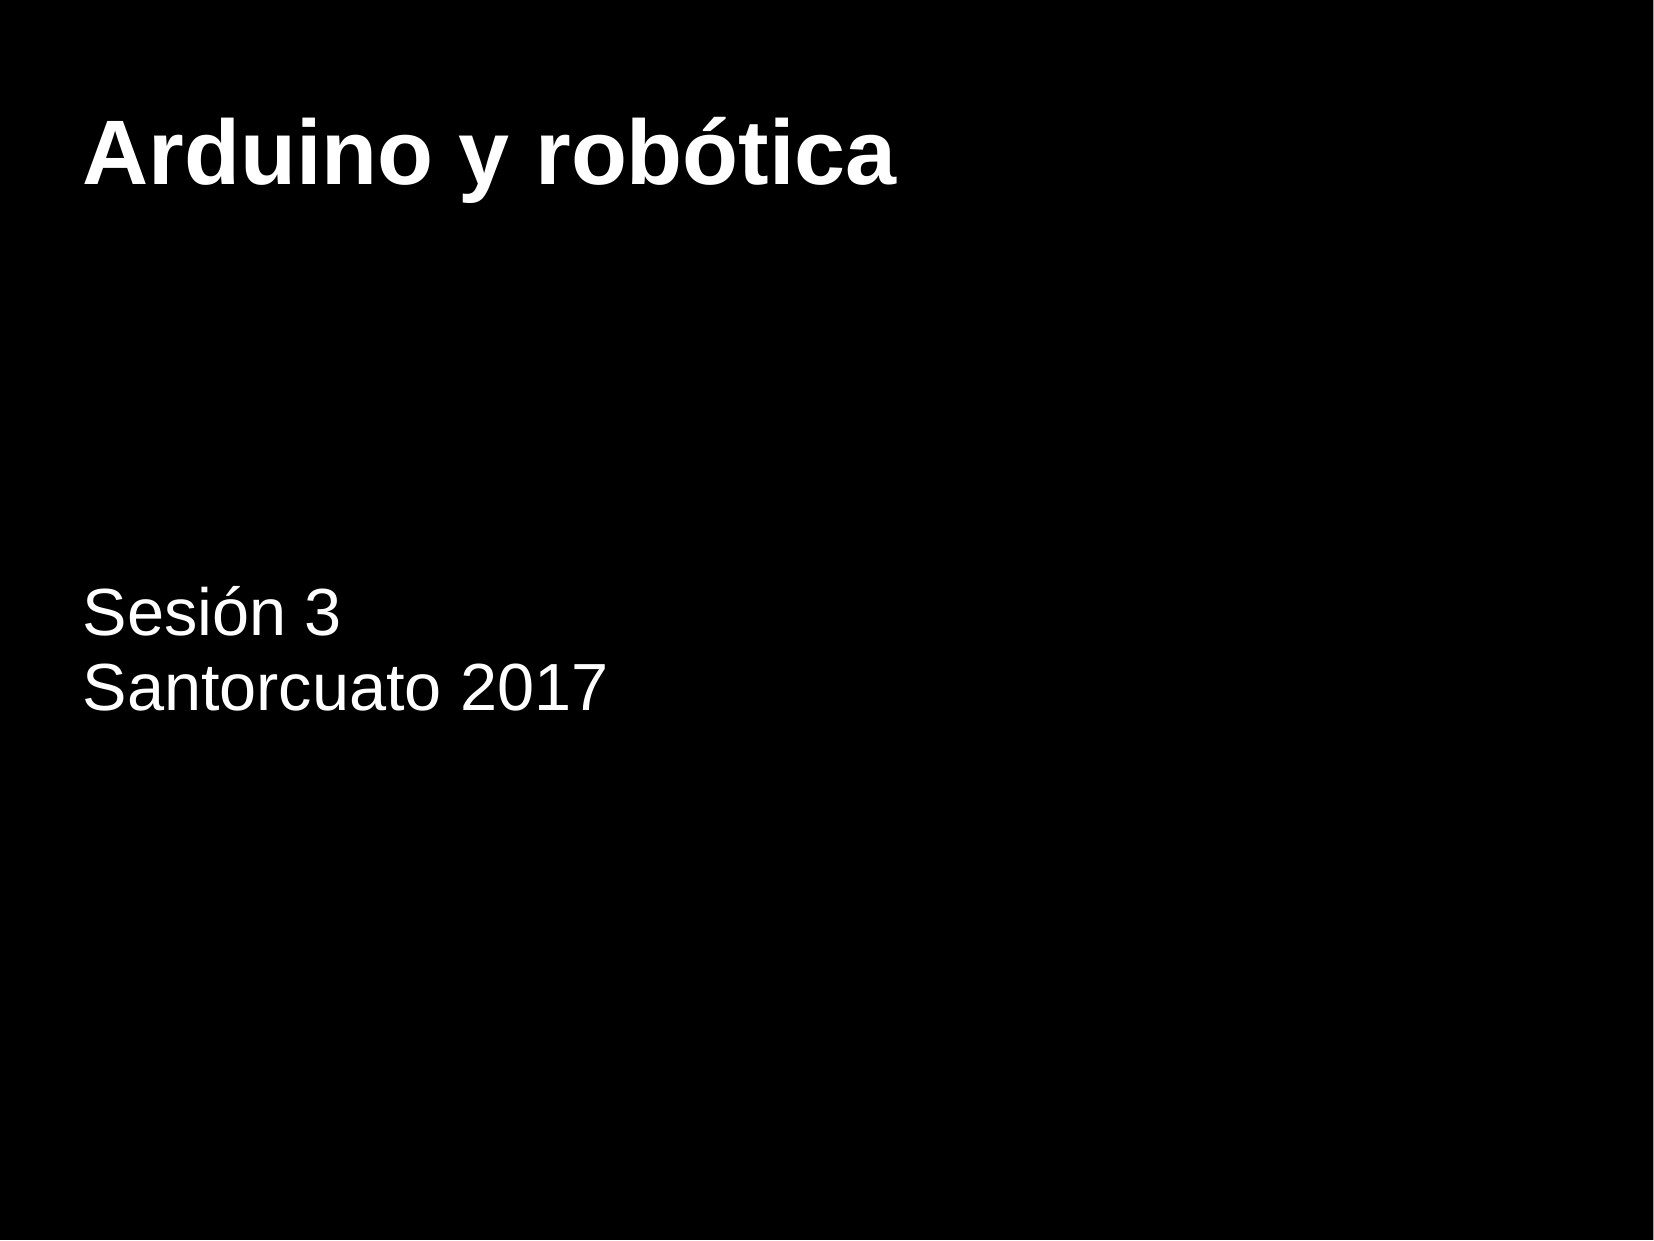

# Arduino y robótica
Sesión 3
Santorcuato 2017